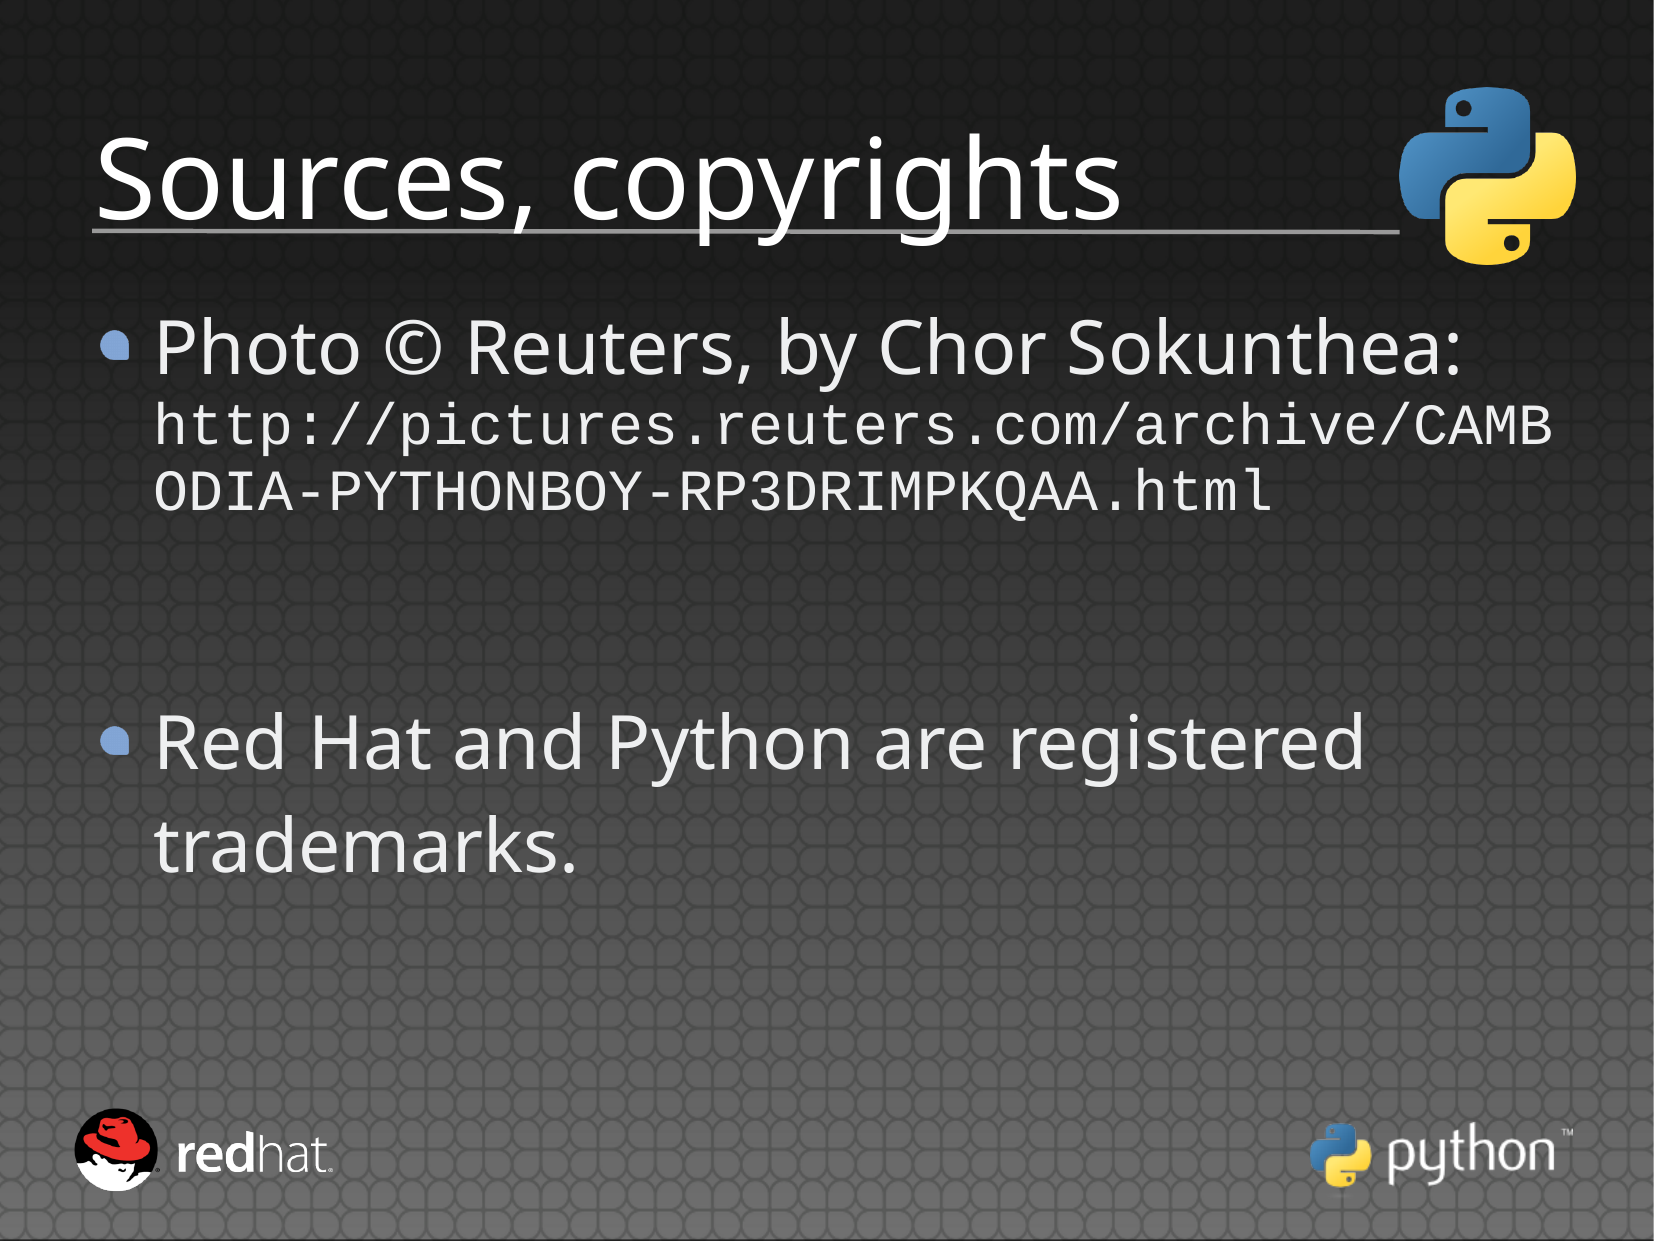

Sources, copyrights
# Photo © Reuters, by Chor Sokunthea: http://pictures.reuters.com/archive/CAMBODIA-PYTHONBOY-RP3DRIMPKQAA.html
Red Hat and Python are registered trademarks.